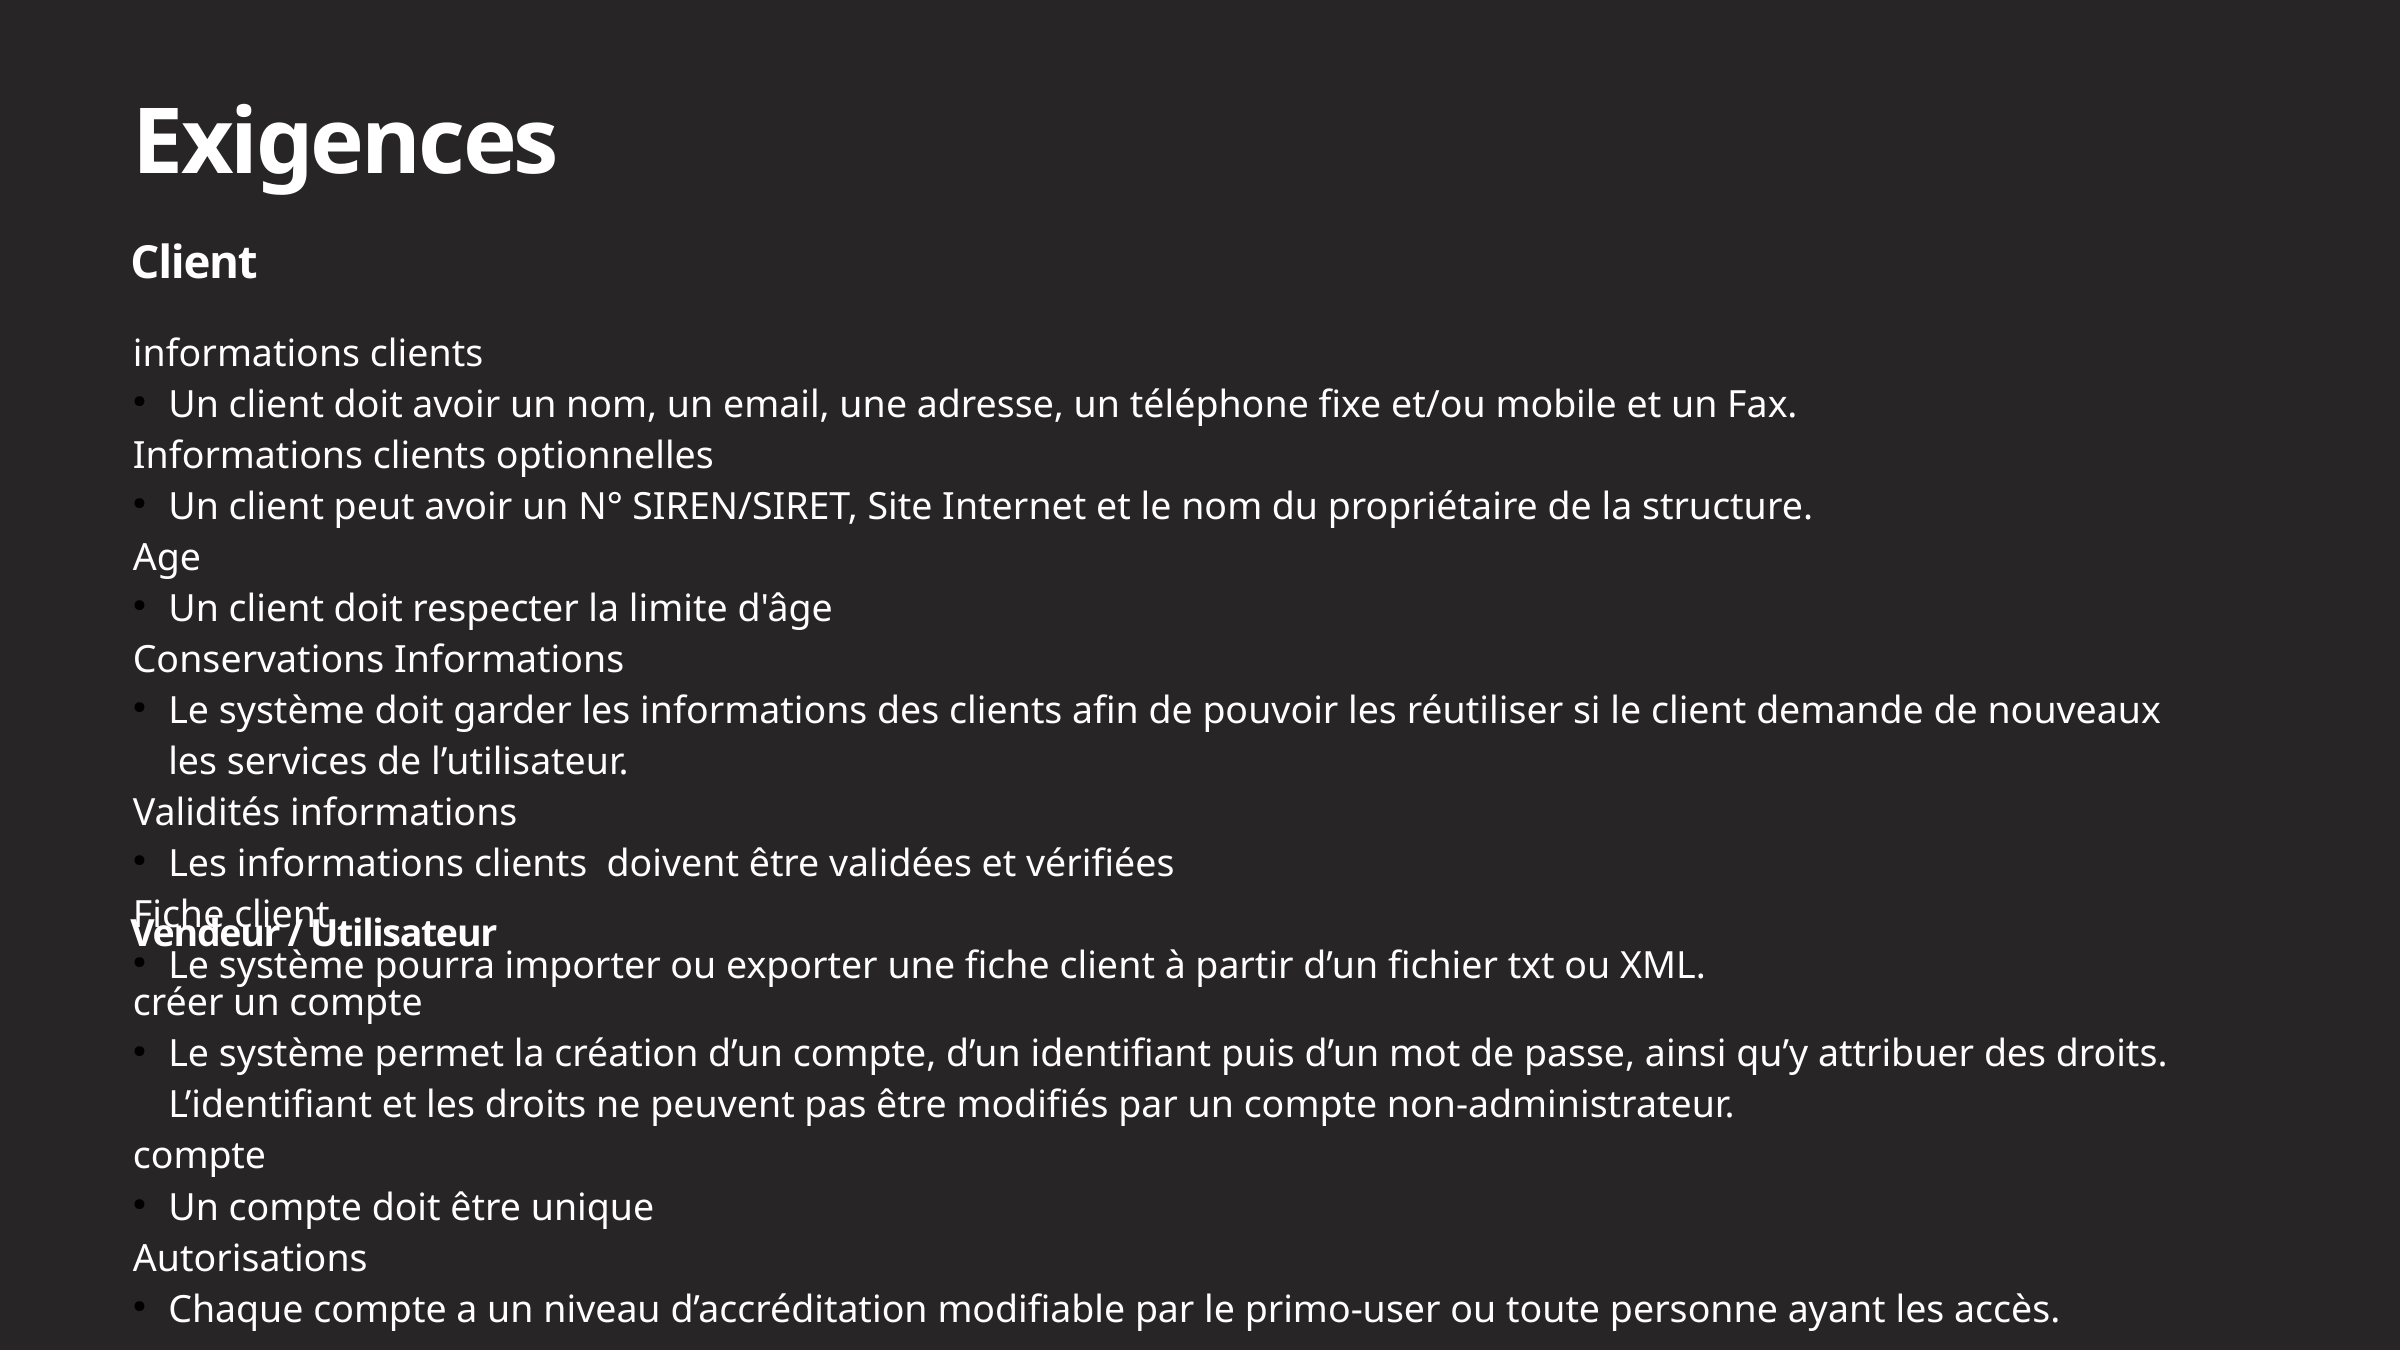

Exigences
Client
informations clients
Un client doit avoir un nom, un email, une adresse, un téléphone fixe et/ou mobile et un Fax.
Informations clients optionnelles
Un client peut avoir un N° SIREN/SIRET, Site Internet et le nom du propriétaire de la structure.
Age
Un client doit respecter la limite d'âge
Conservations Informations
Le système doit garder les informations des clients afin de pouvoir les réutiliser si le client demande de nouveaux les services de l’utilisateur.
Validités informations
Les informations clients doivent être validées et vérifiées
Fiche client
Le système pourra importer ou exporter une fiche client à partir d’un fichier txt ou XML.
Vendeur / Utilisateur
créer un compte
Le système permet la création d’un compte, d’un identifiant puis d’un mot de passe, ainsi qu’y attribuer des droits. L’identifiant et les droits ne peuvent pas être modifiés par un compte non-administrateur.
compte
Un compte doit être unique
Autorisations
Chaque compte a un niveau d’accréditation modifiable par le primo-user ou toute personne ayant les accès.